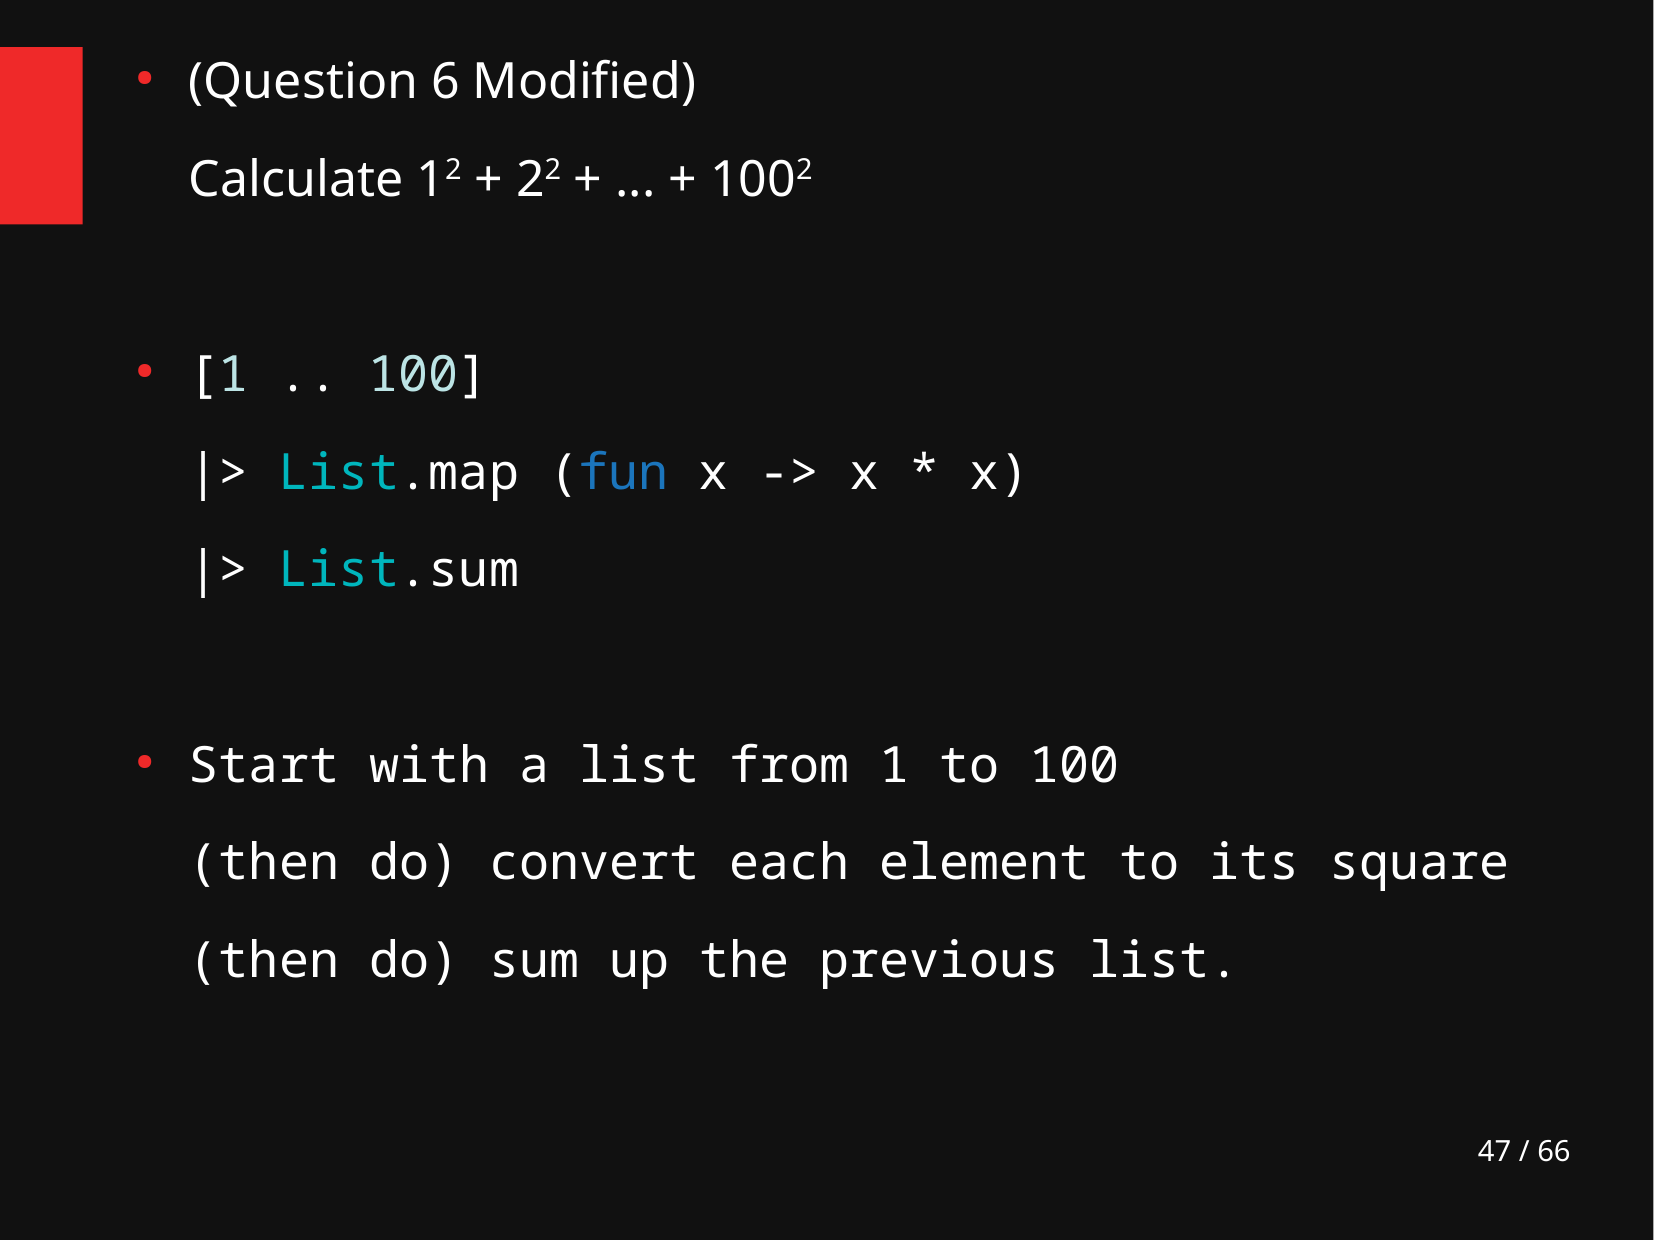

# (Question 6 Modified)
Calculate 12 + 22 + ... + 1002
[1 .. 100]
|> List.map (fun x -> x * x)
|> List.sum
Start with a list from 1 to 100
(then do) convert each element to its square
(then do) sum up the previous list.
47